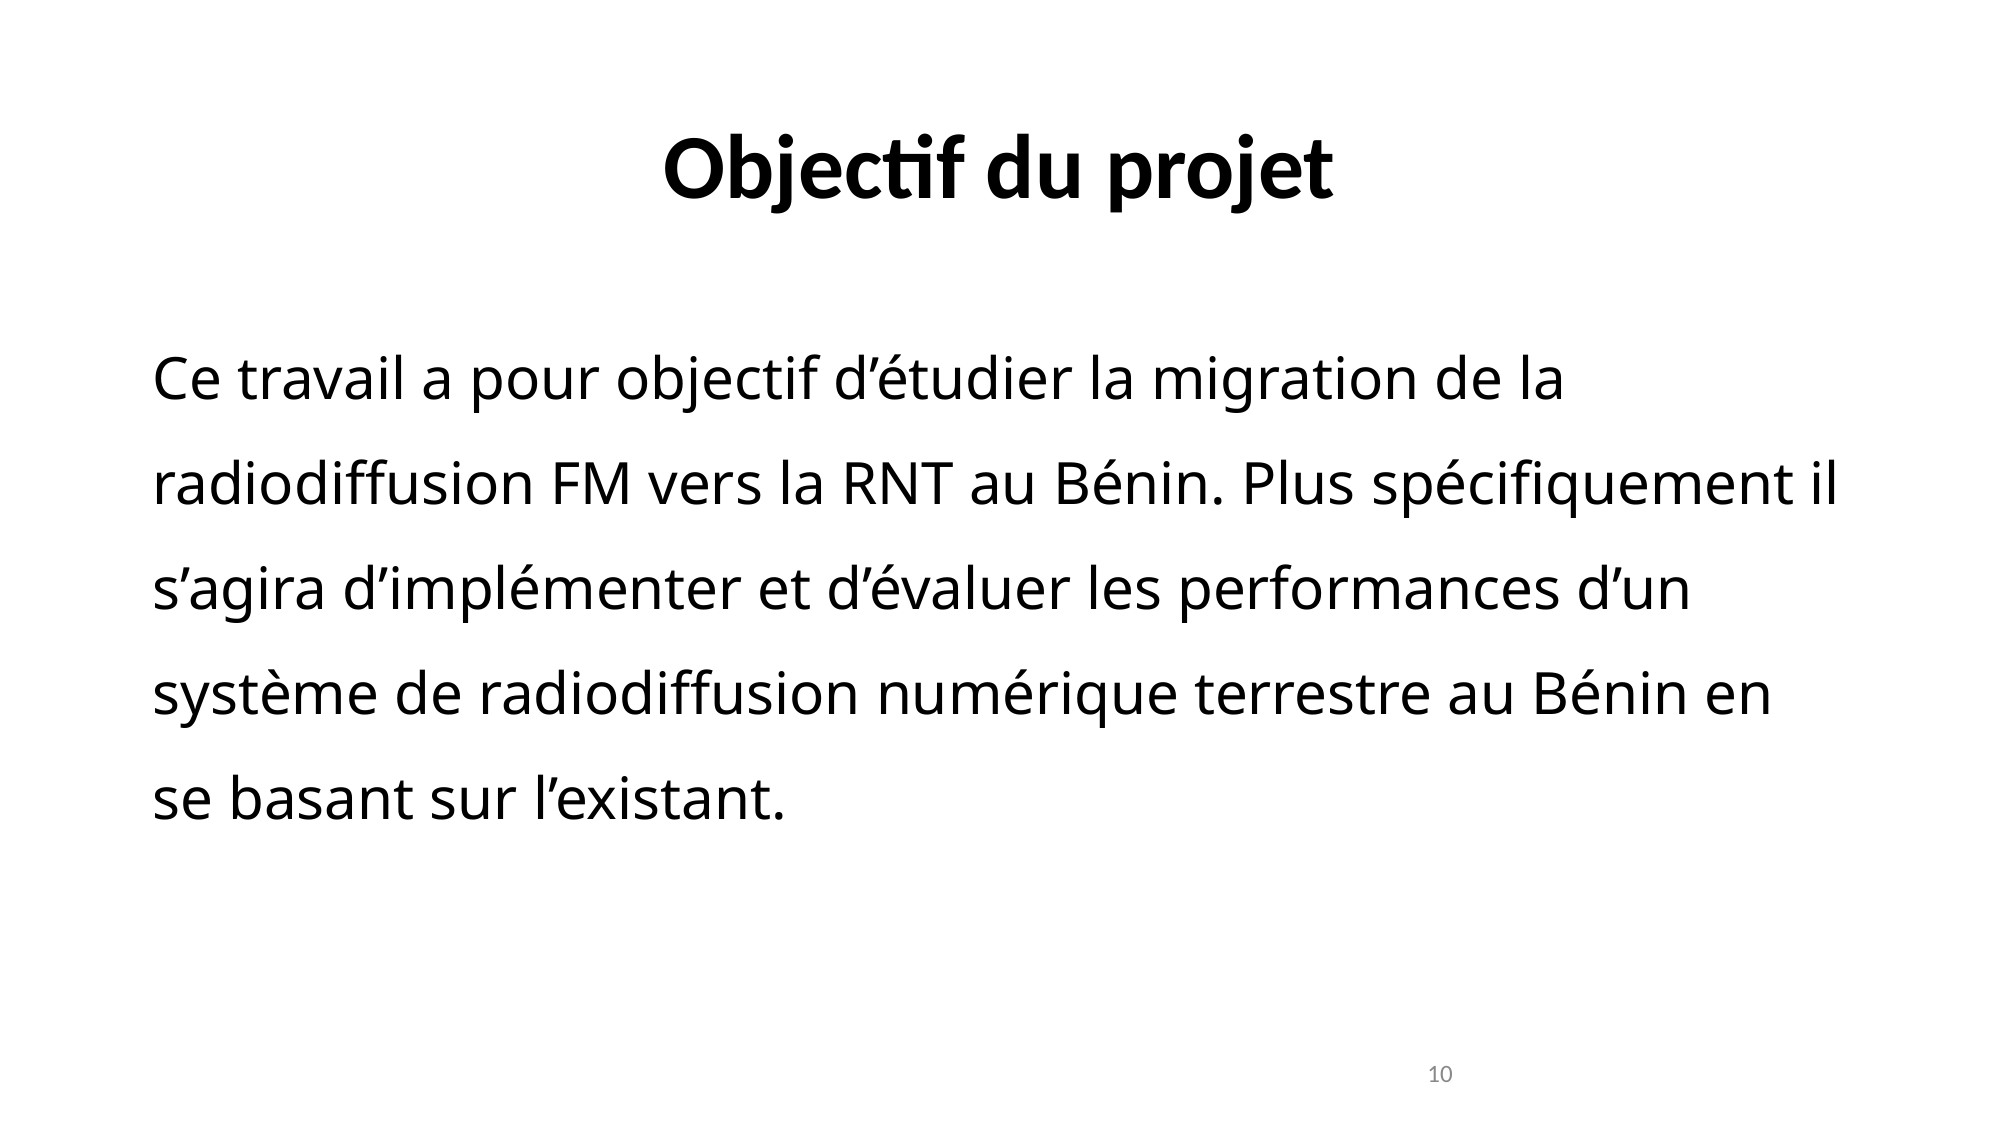

# Objectif du projet
Ce travail a pour objectif d’étudier la migration de la radiodiffusion FM vers la RNT au Bénin. Plus spécifiquement il s’agira d’implémenter et d’évaluer les performances d’un système de radiodiffusion numérique terrestre au Bénin en se basant sur l’existant.